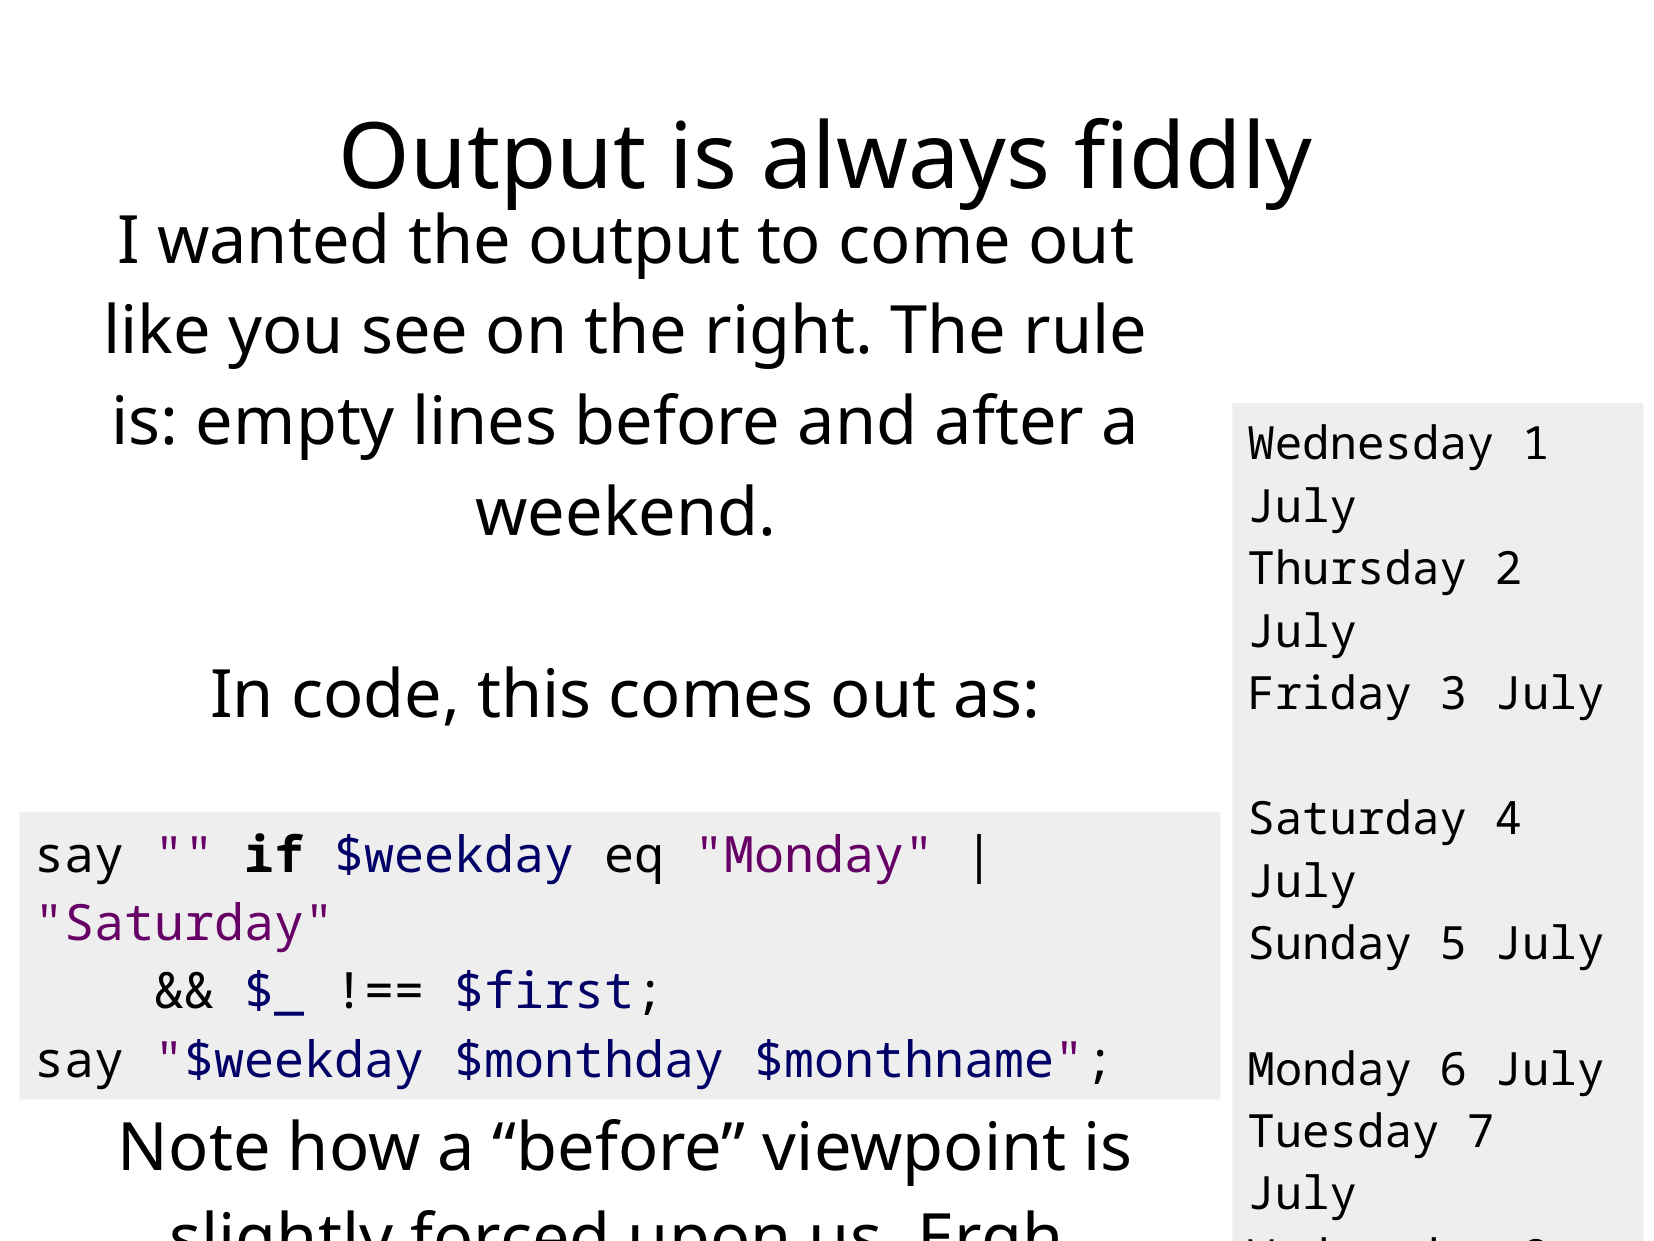

# Output is always fiddly
I wanted the output to come out like you see on the right. The rule is: empty lines before and after a weekend.
In code, this comes out as:
Note how a “before” viewpoint is slightly forced upon us. Ergh.
Wednesday 1 July
Thursday 2 July
Friday 3 July
Saturday 4 July
Sunday 5 July
Monday 6 July
Tuesday 7 July
Wednesday 8 July
Thursday 9 July
Friday 10 July
Saturday 11 July
Sunday 12 July
...
say "" if $weekday eq "Monday" | "Saturday"
 && $_ !== $first;
say "$weekday $monthday $monthname";